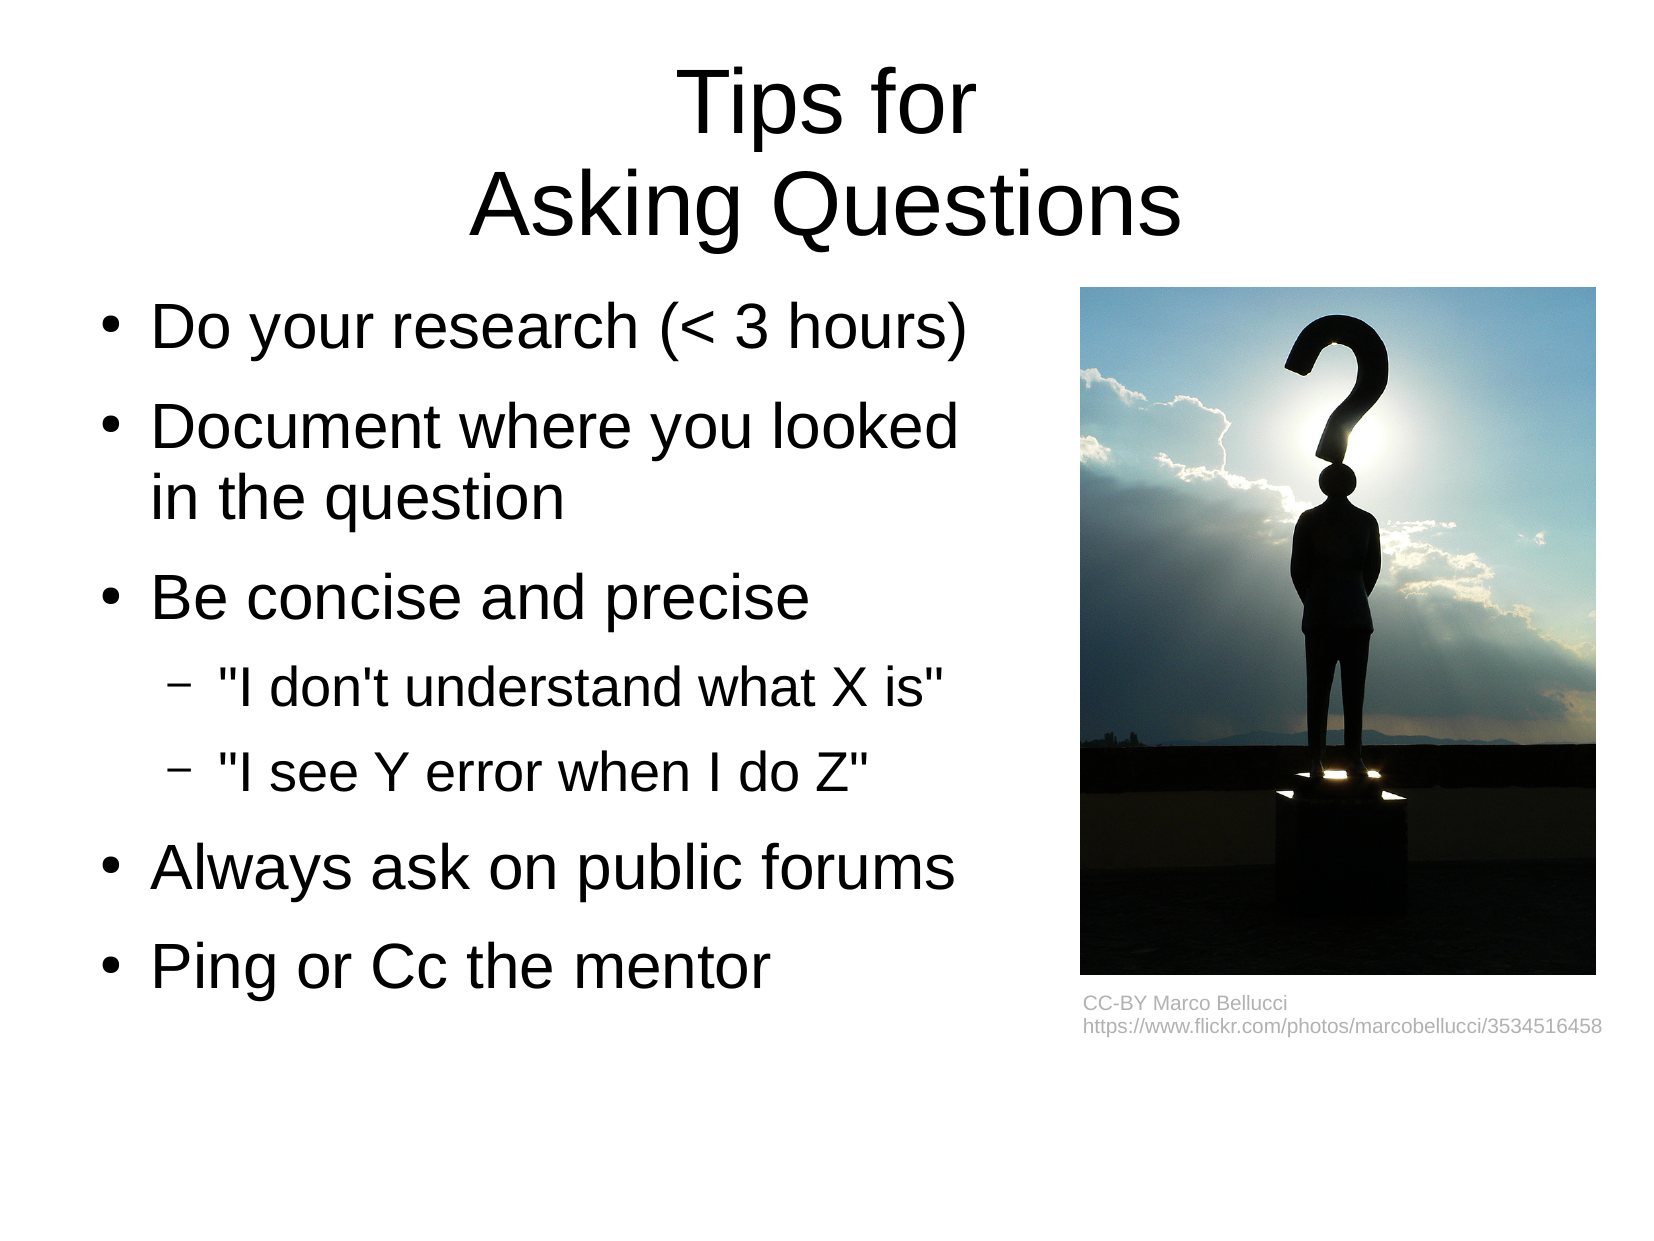

# Tips for Asking Questions
Do your research (< 3 hours)
Document where you looked
in the question
Be concise and precise
"I don't understand what X is"
"I see Y error when I do Z"
Always ask on public forums
Ping or Cc the mentor
CC-BY Marco Bellucci
https://www.flickr.com/photos/marcobellucci/3534516458